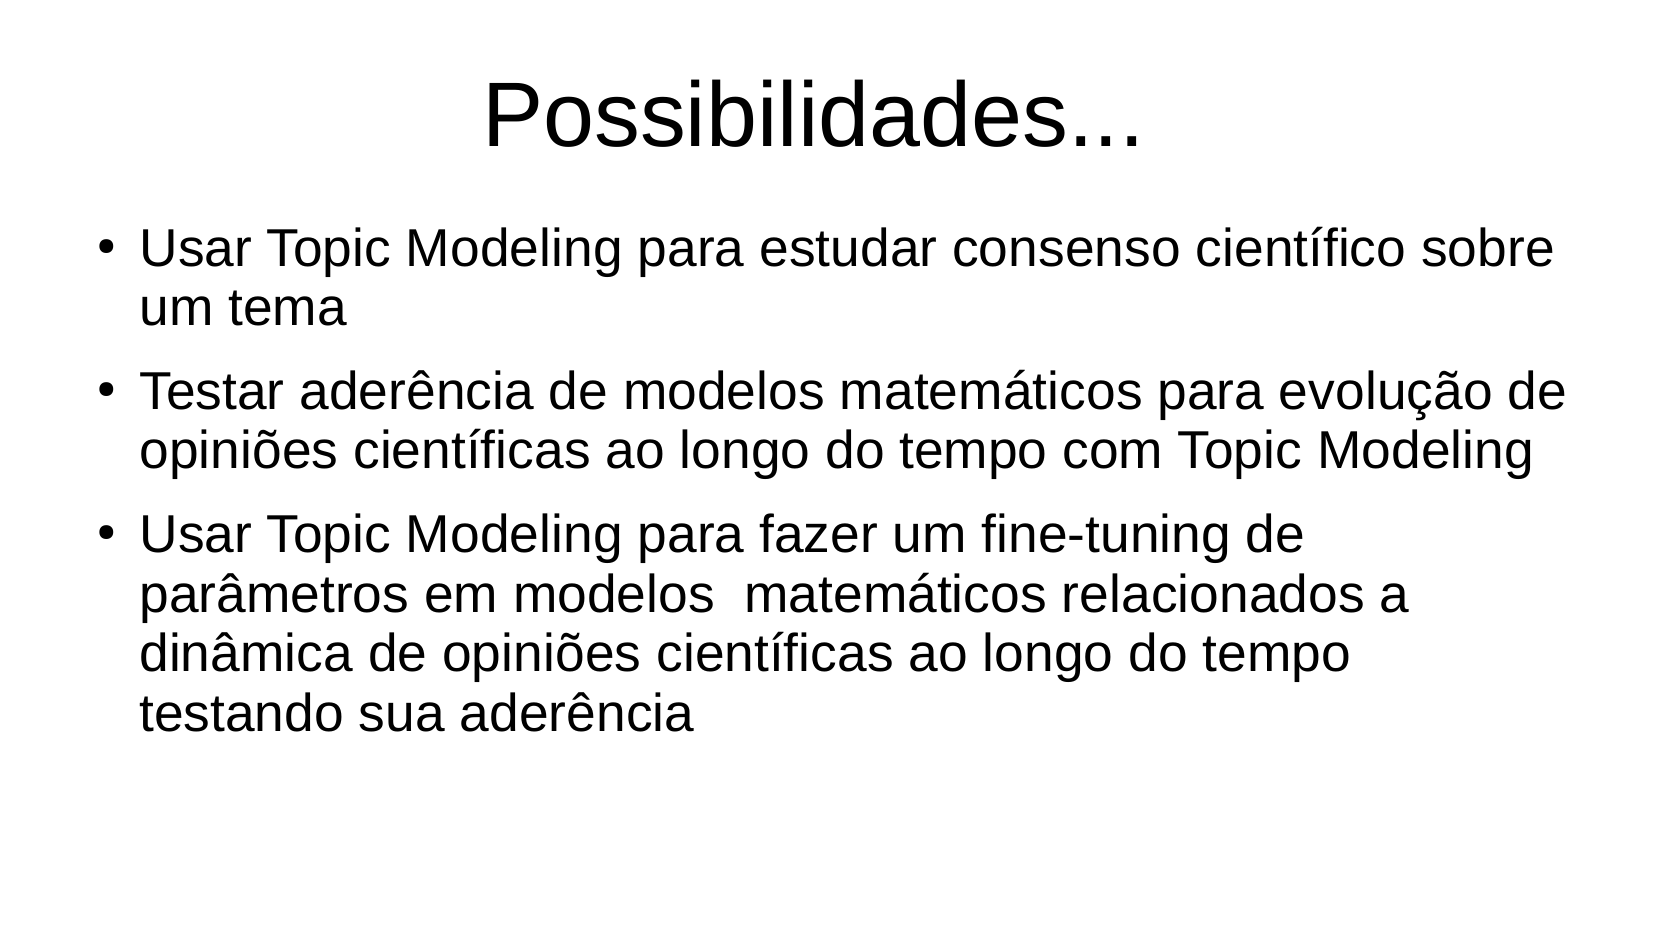

# Possibilidades...
Usar Topic Modeling para estudar consenso científico sobre um tema
Testar aderência de modelos matemáticos para evolução de opiniões científicas ao longo do tempo com Topic Modeling
Usar Topic Modeling para fazer um fine-tuning de parâmetros em modelos matemáticos relacionados a dinâmica de opiniões científicas ao longo do tempo testando sua aderência